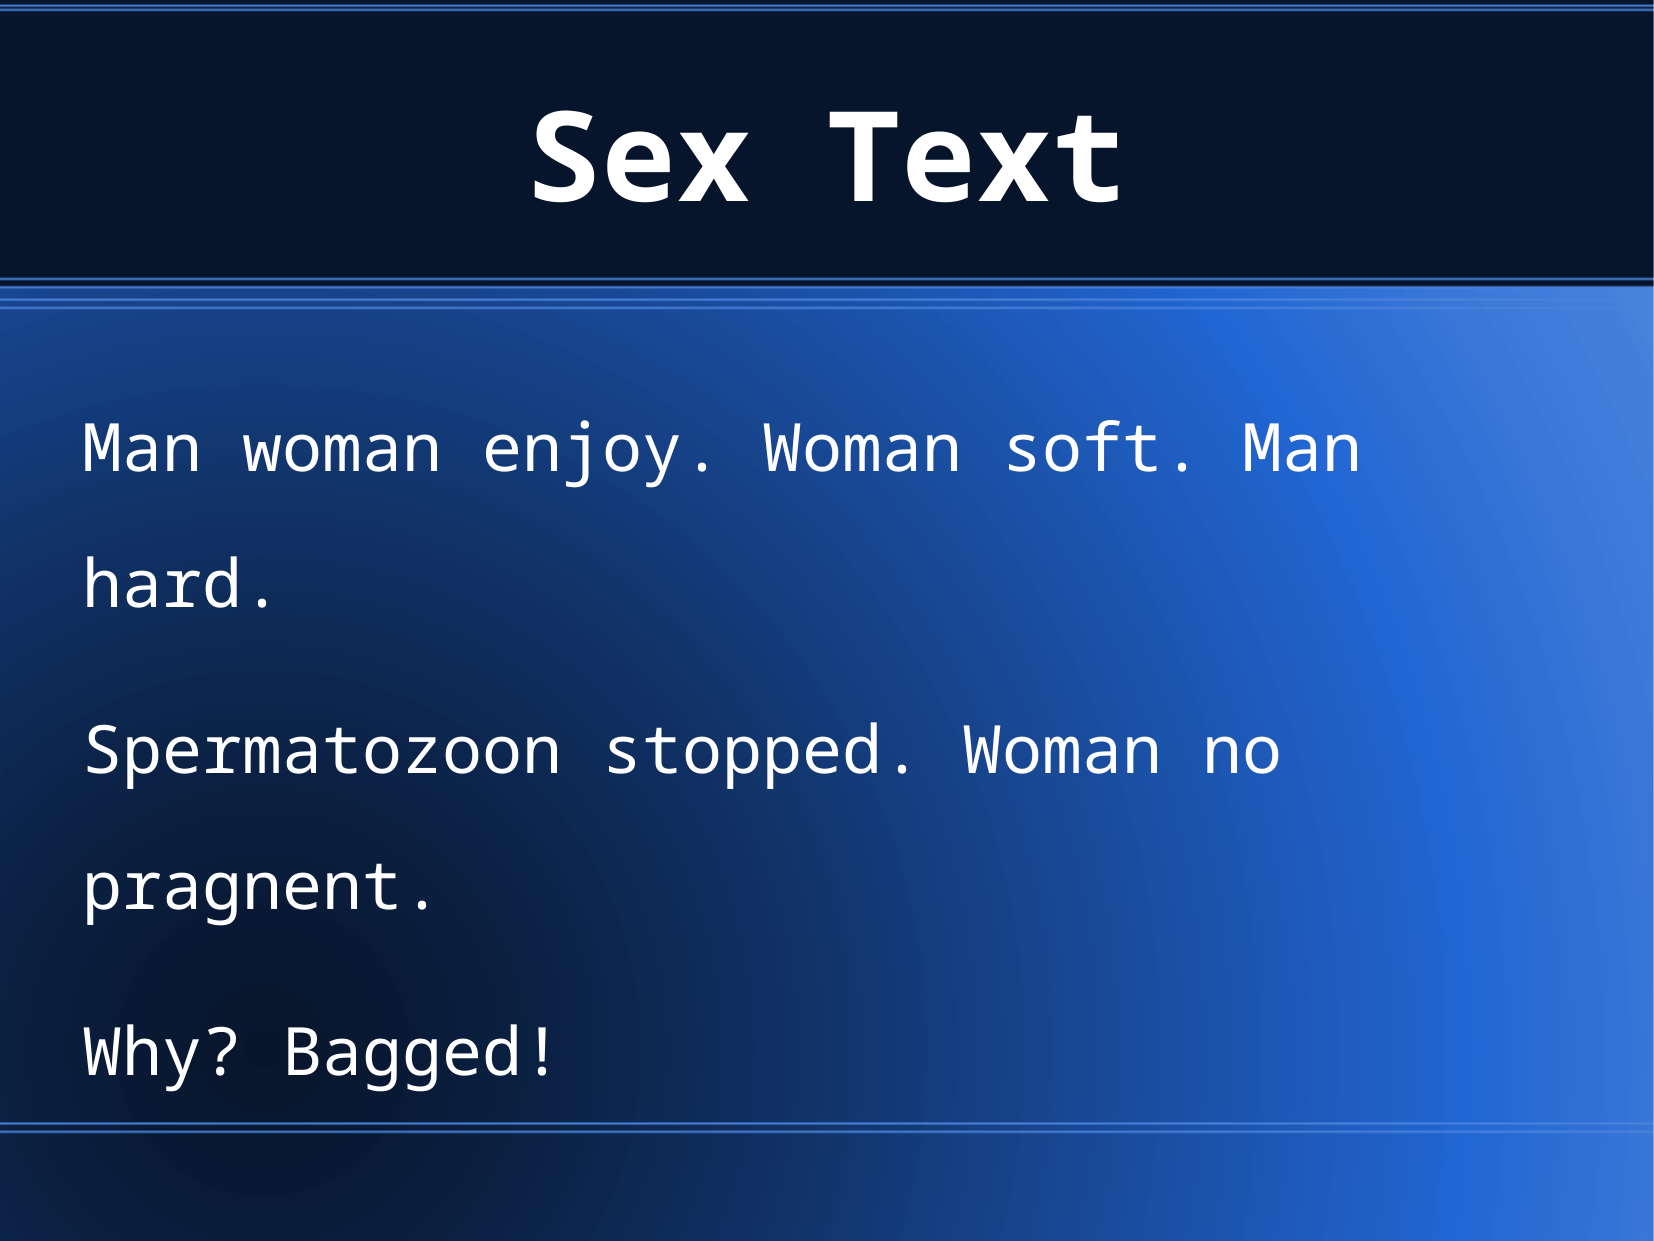

# Sex Text
Man woman enjoy. Woman soft. Man hard.
Spermatozoon stopped. Woman no pragnent.
Why? Bagged!